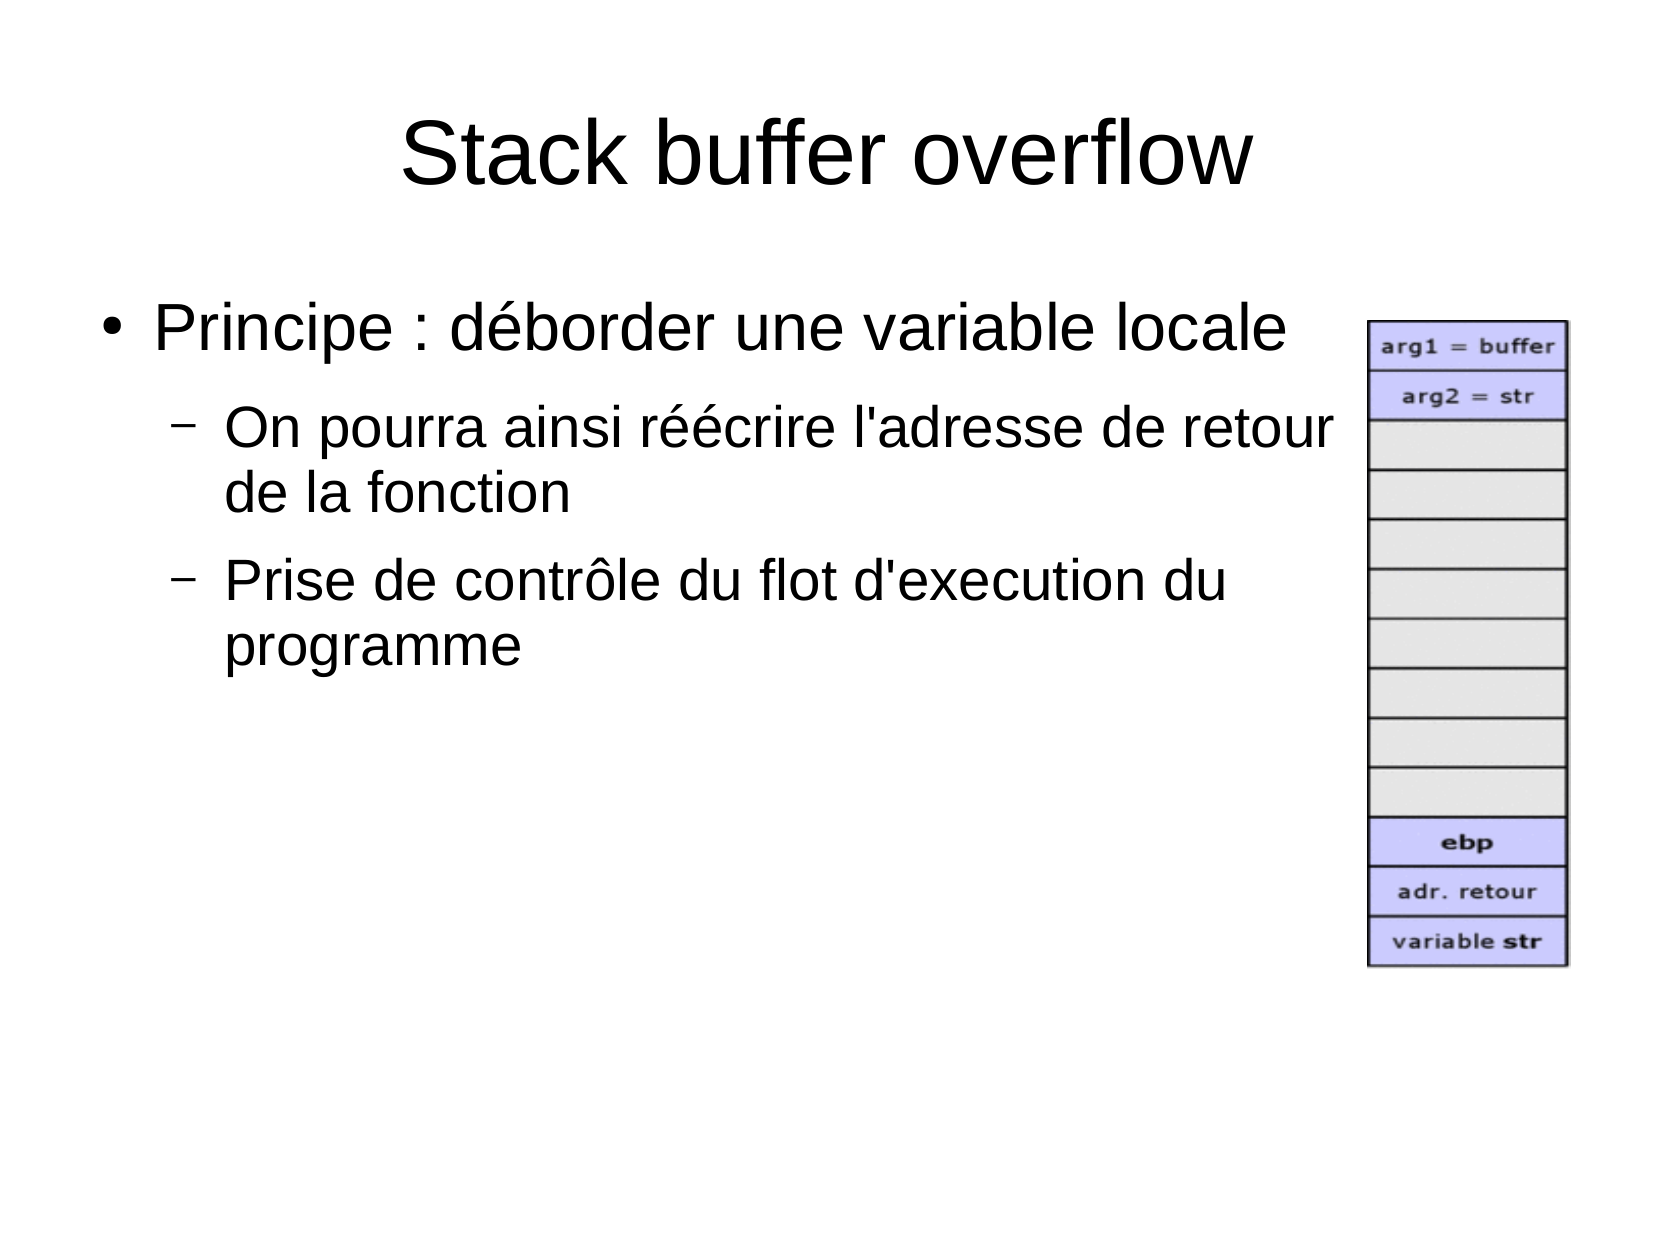

# Stack buffer overflow
Principe : déborder une variable locale
On pourra ainsi réécrire l'adresse de retour de la fonction
Prise de contrôle du flot d'execution du programme